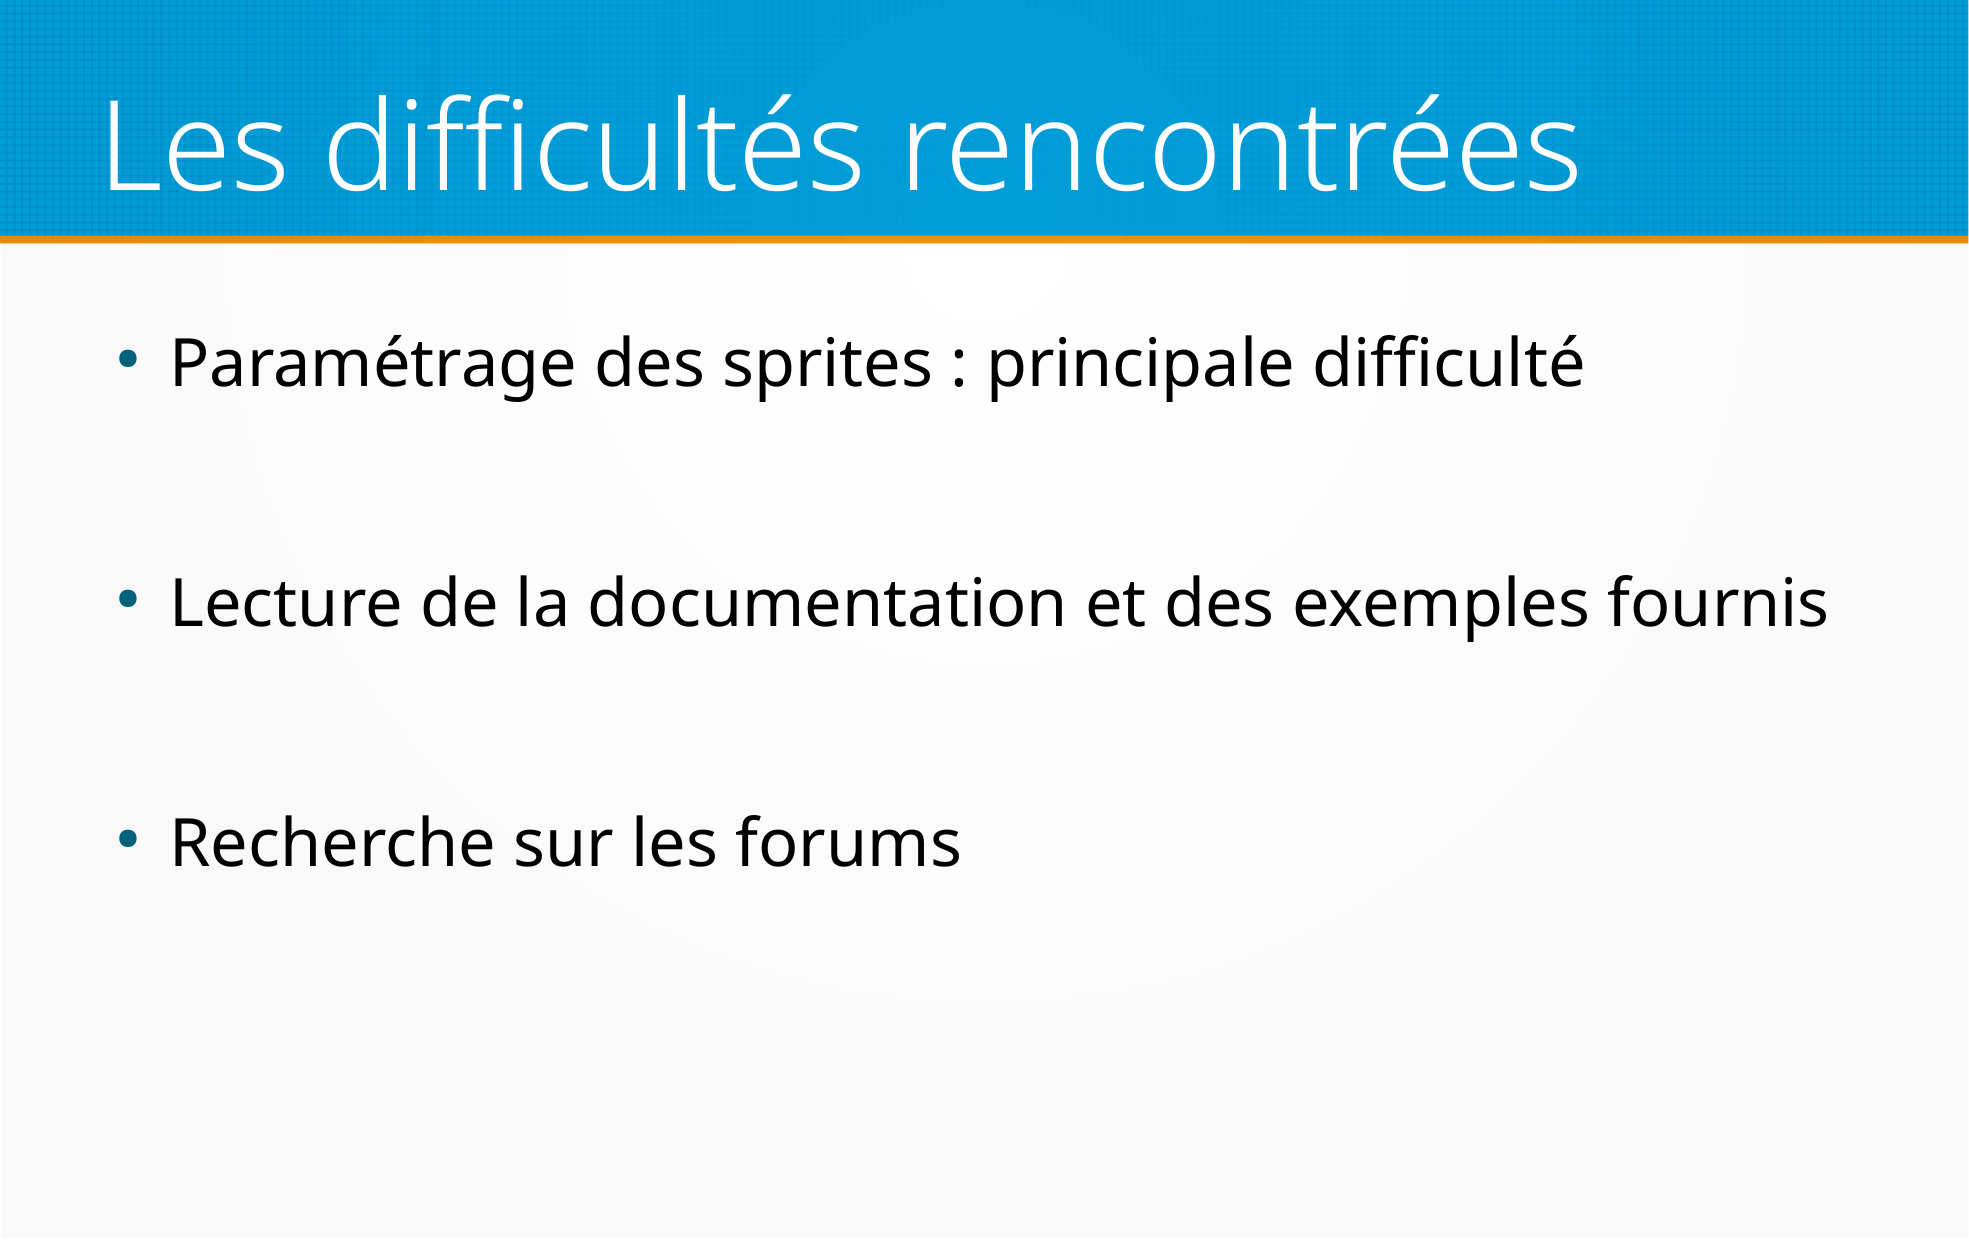

# Les difficultés rencontrées
Paramétrage des sprites : principale difficulté
Lecture de la documentation et des exemples fournis
Recherche sur les forums